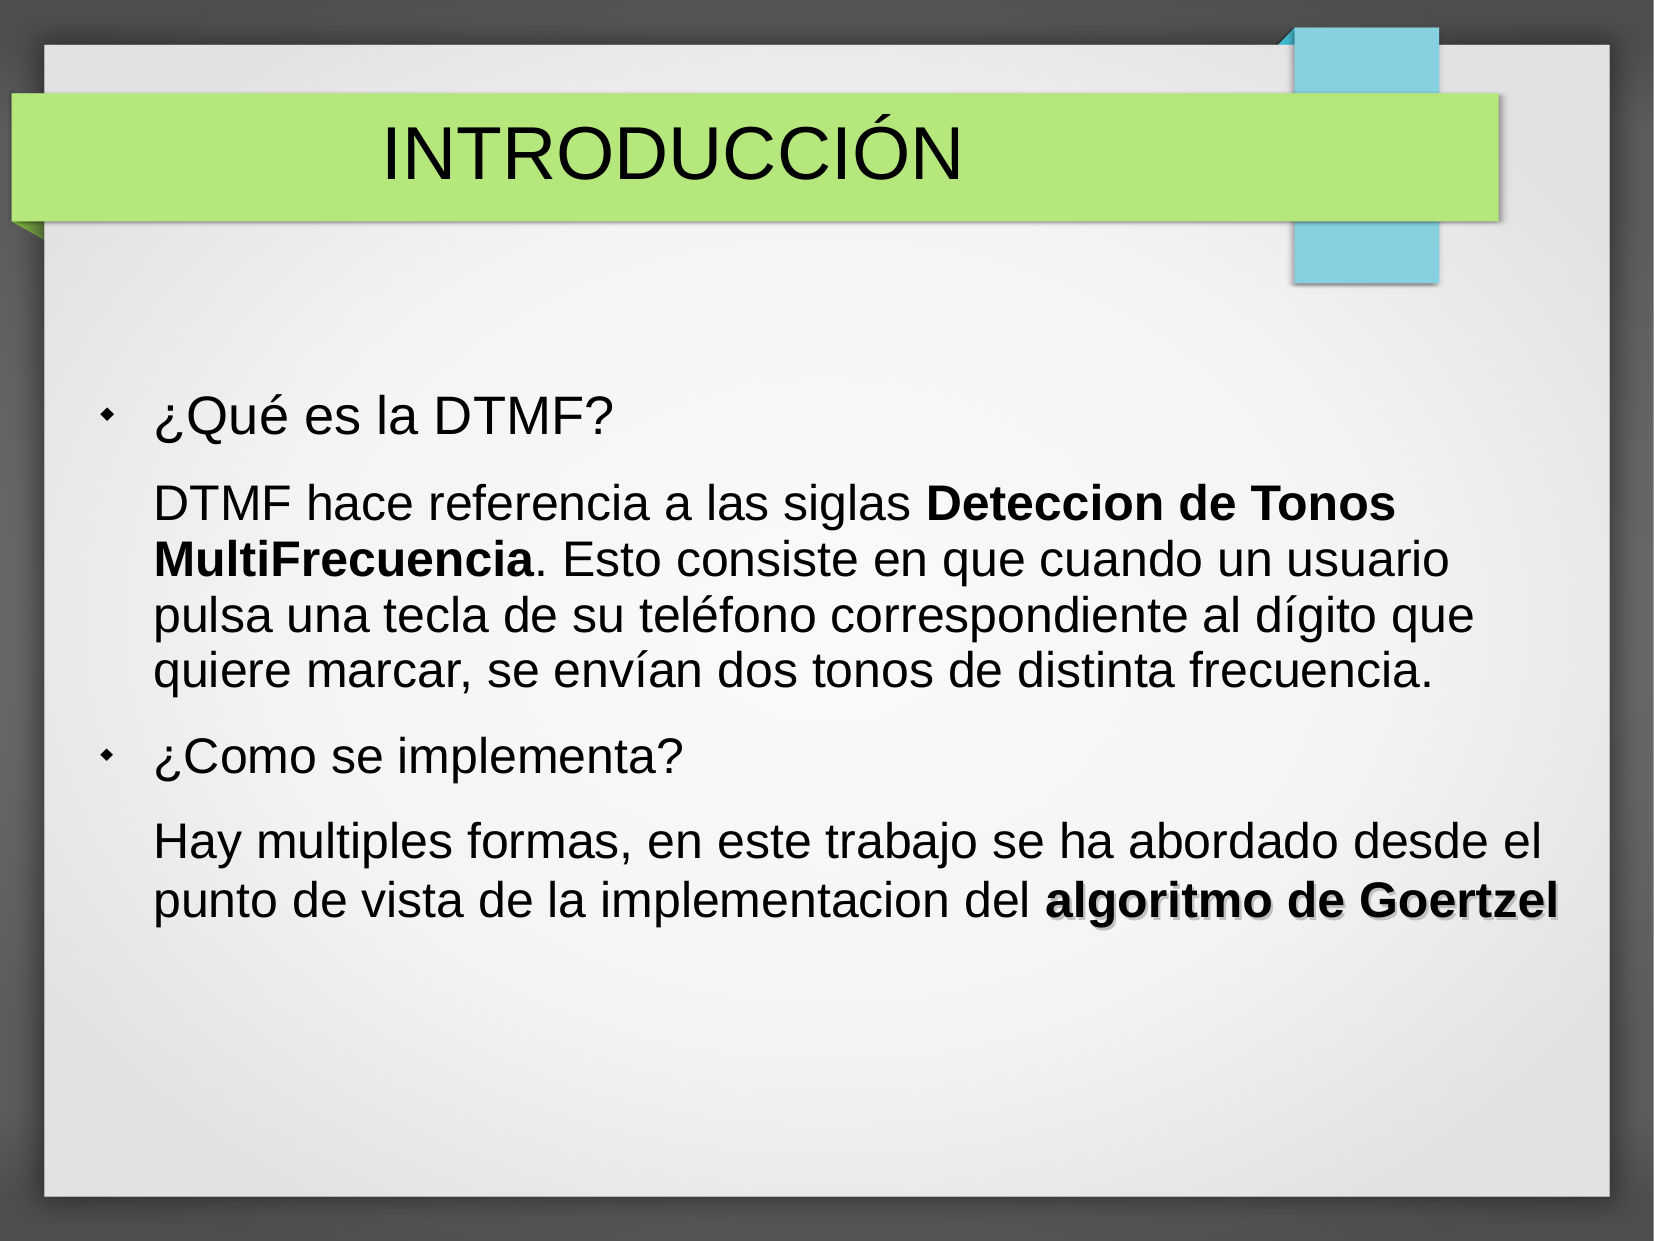

# INTRODUCCIÓN
¿Qué es la DTMF?
DTMF hace referencia a las siglas Deteccion de Tonos MultiFrecuencia. Esto consiste en que cuando un usuario pulsa una tecla de su teléfono correspondiente al dígito que quiere marcar, se envían dos tonos de distinta frecuencia.
¿Como se implementa?
Hay multiples formas, en este trabajo se ha abordado desde el punto de vista de la implementacion del algoritmo de Goertzel